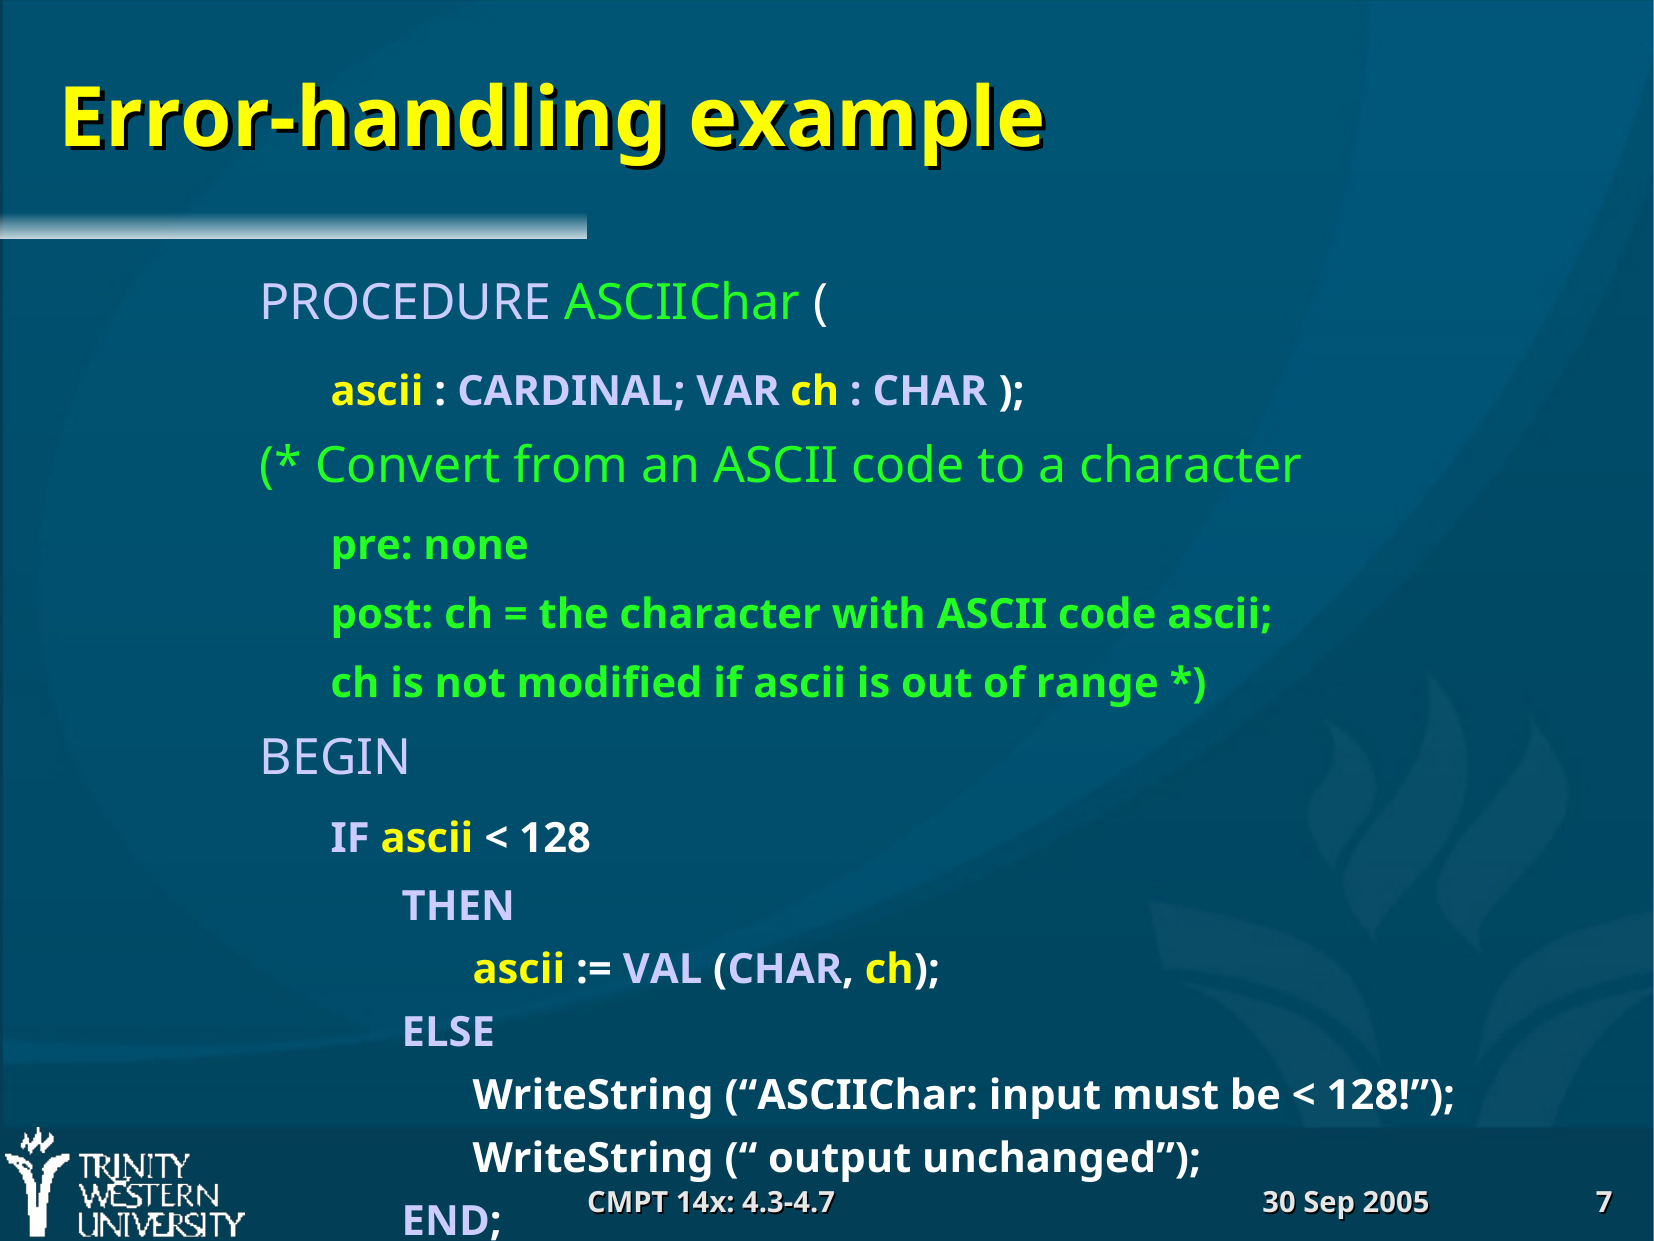

# Error-handling example
PROCEDURE ASCIIChar (
ascii : CARDINAL; VAR ch : CHAR );
(* Convert from an ASCII code to a character
pre: none
post: ch = the character with ASCII code ascii;
ch is not modified if ascii is out of range *)
BEGIN
IF ascii < 128
THEN
ascii := VAL (CHAR, ch);
ELSE
WriteString (“ASCIIChar: input must be < 128!”);
WriteString (“ output unchanged”);
END;
END ASCIIChar;
CMPT 14x: 4.3-4.7
30 Sep 2005
7